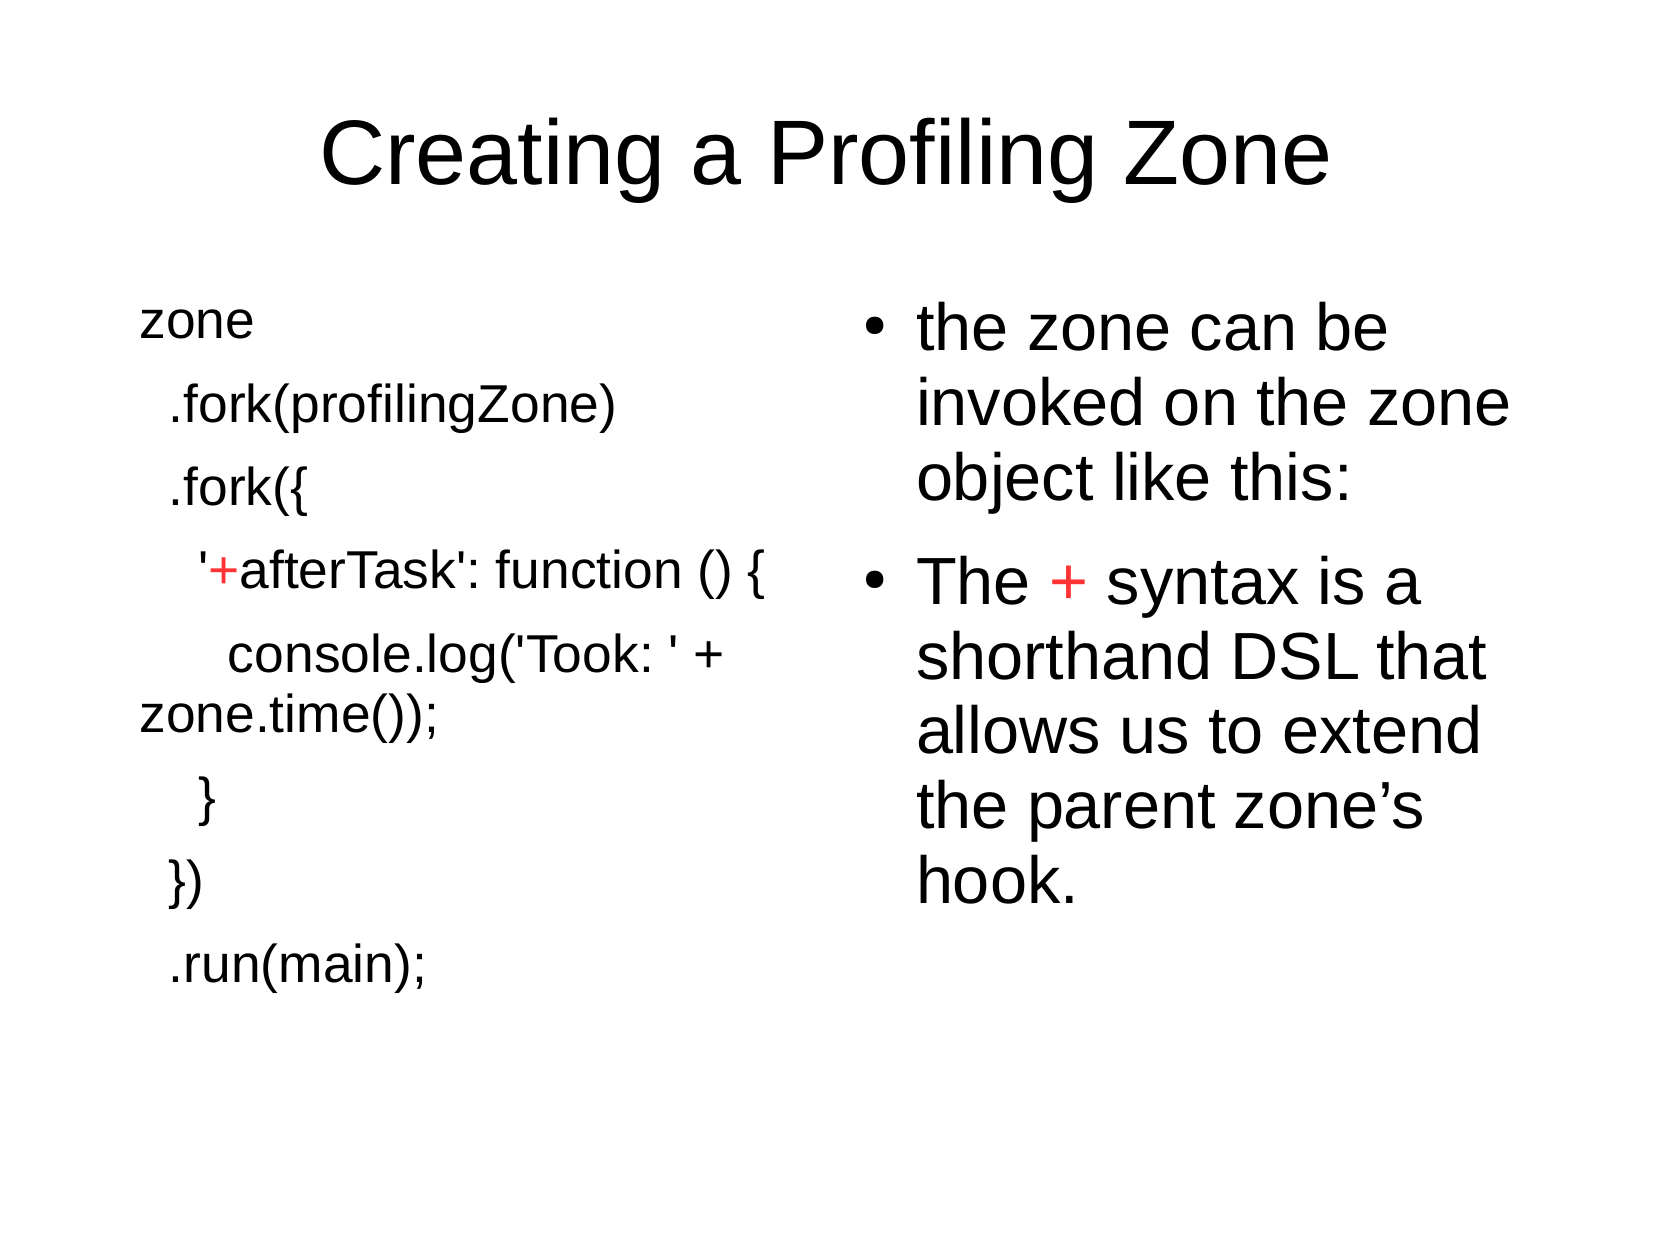

# Creating a Profiling Zone
zone
 .fork(profilingZone)
 .fork({
 '+afterTask': function () {
 console.log('Took: ' + zone.time());
 }
 })
 .run(main);
the zone can be invoked on the zone object like this:
The + syntax is a shorthand DSL that allows us to extend the parent zone’s hook.